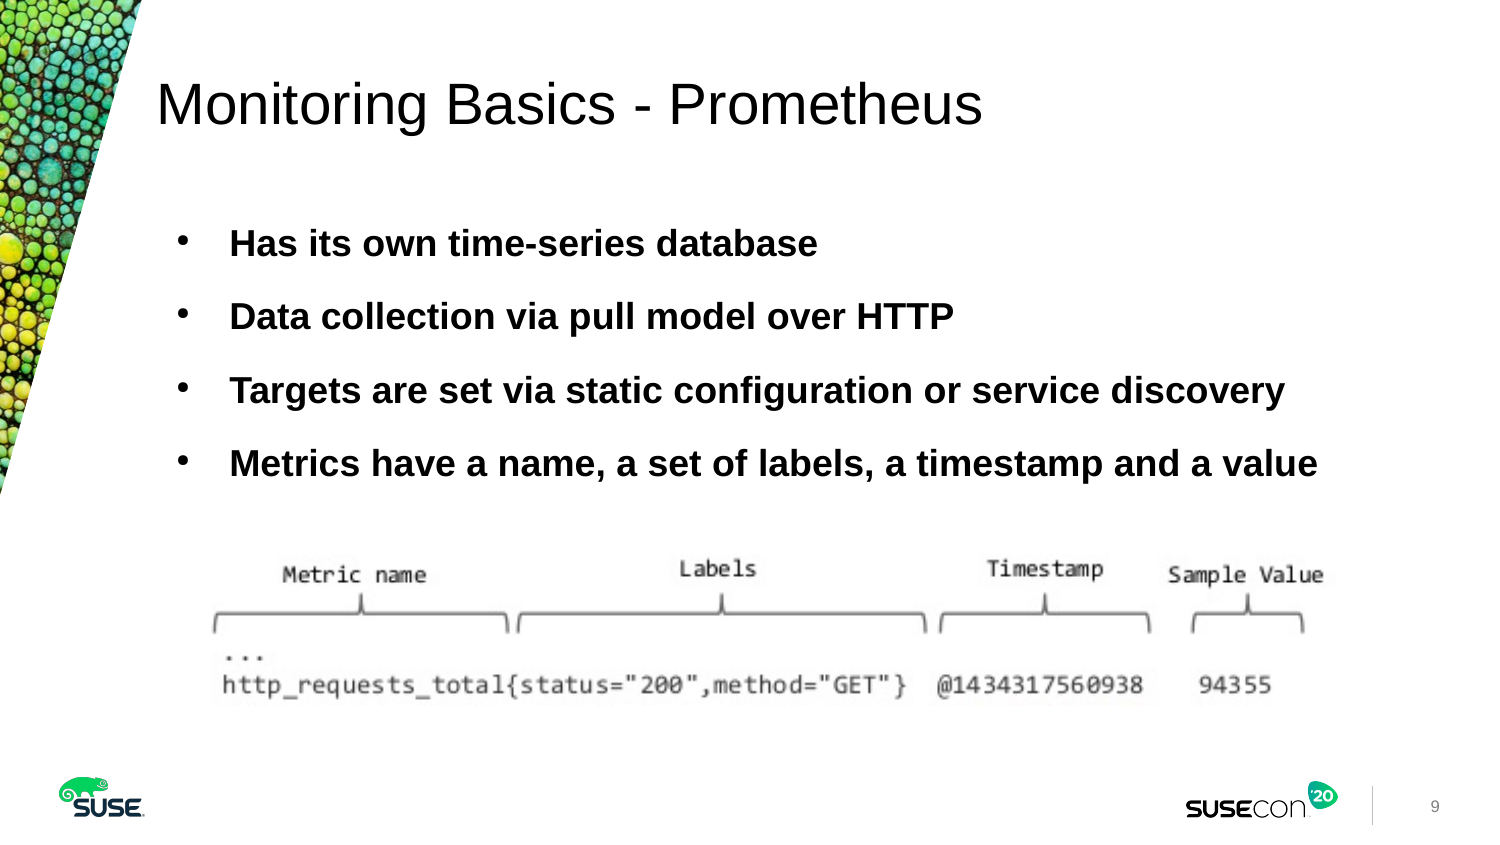

# Monitoring Basics - Prometheus
Has its own time-series database
Data collection via pull model over HTTP
Targets are set via static configuration or service discovery
Metrics have a name, a set of labels, a timestamp and a value